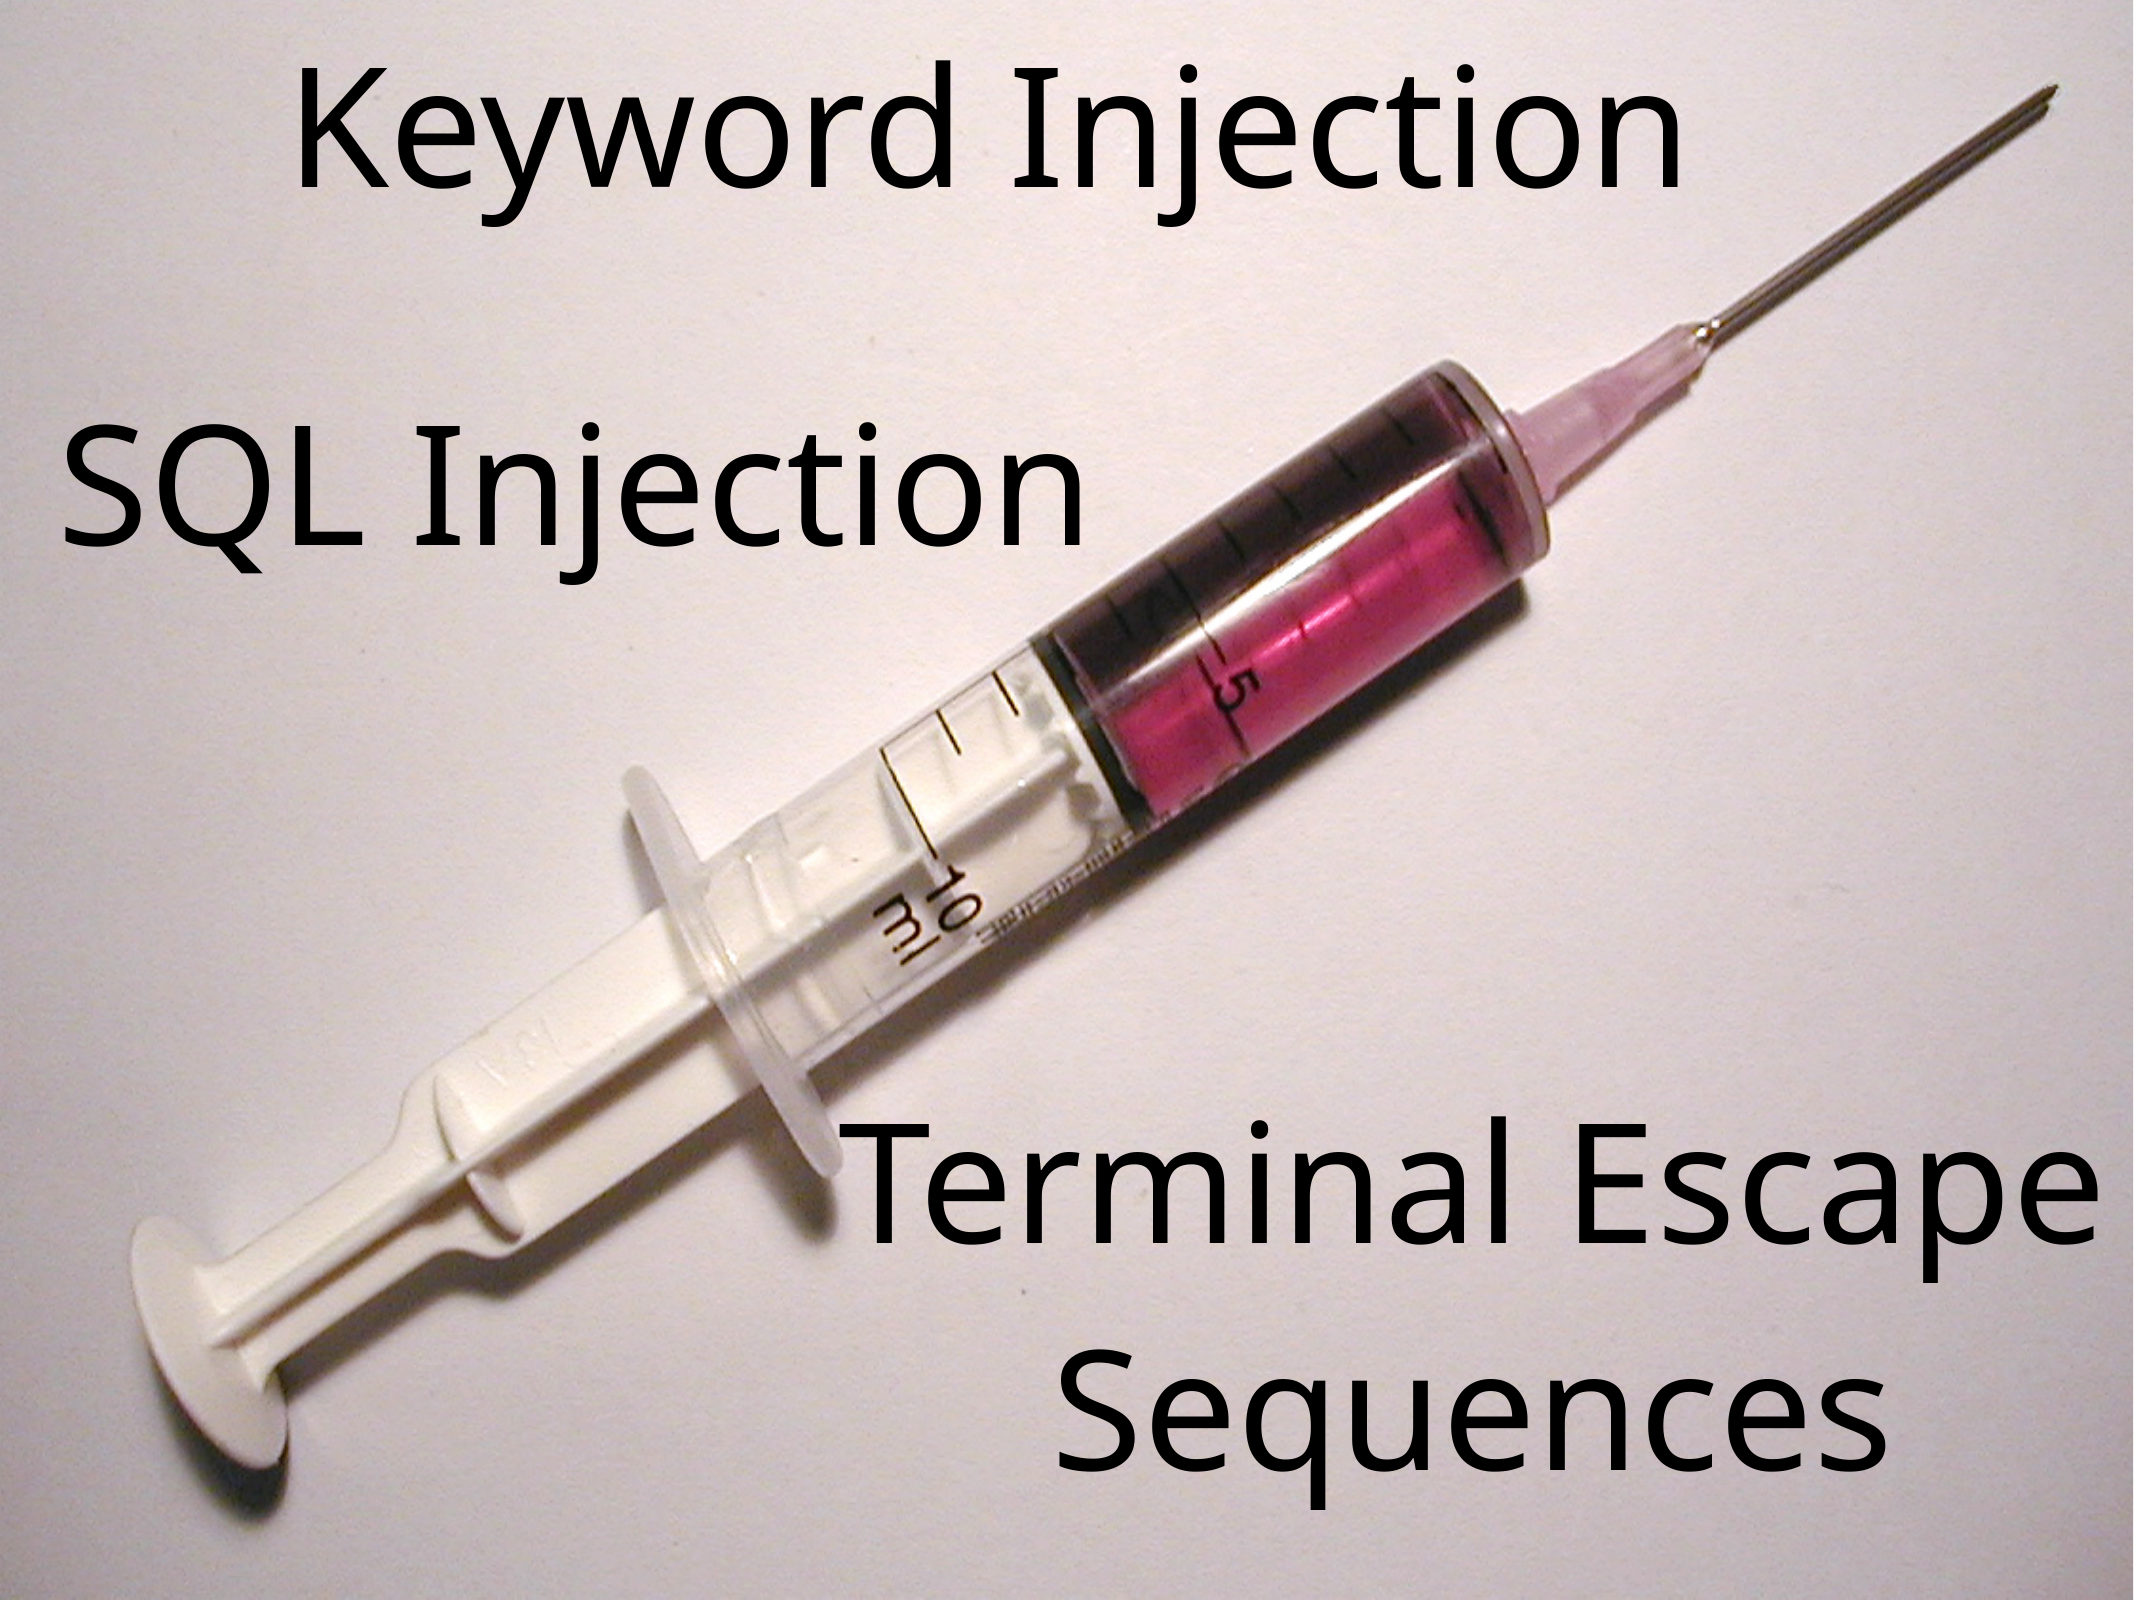

# Keyword Injection
SQL Injection
Terminal Escape Sequences